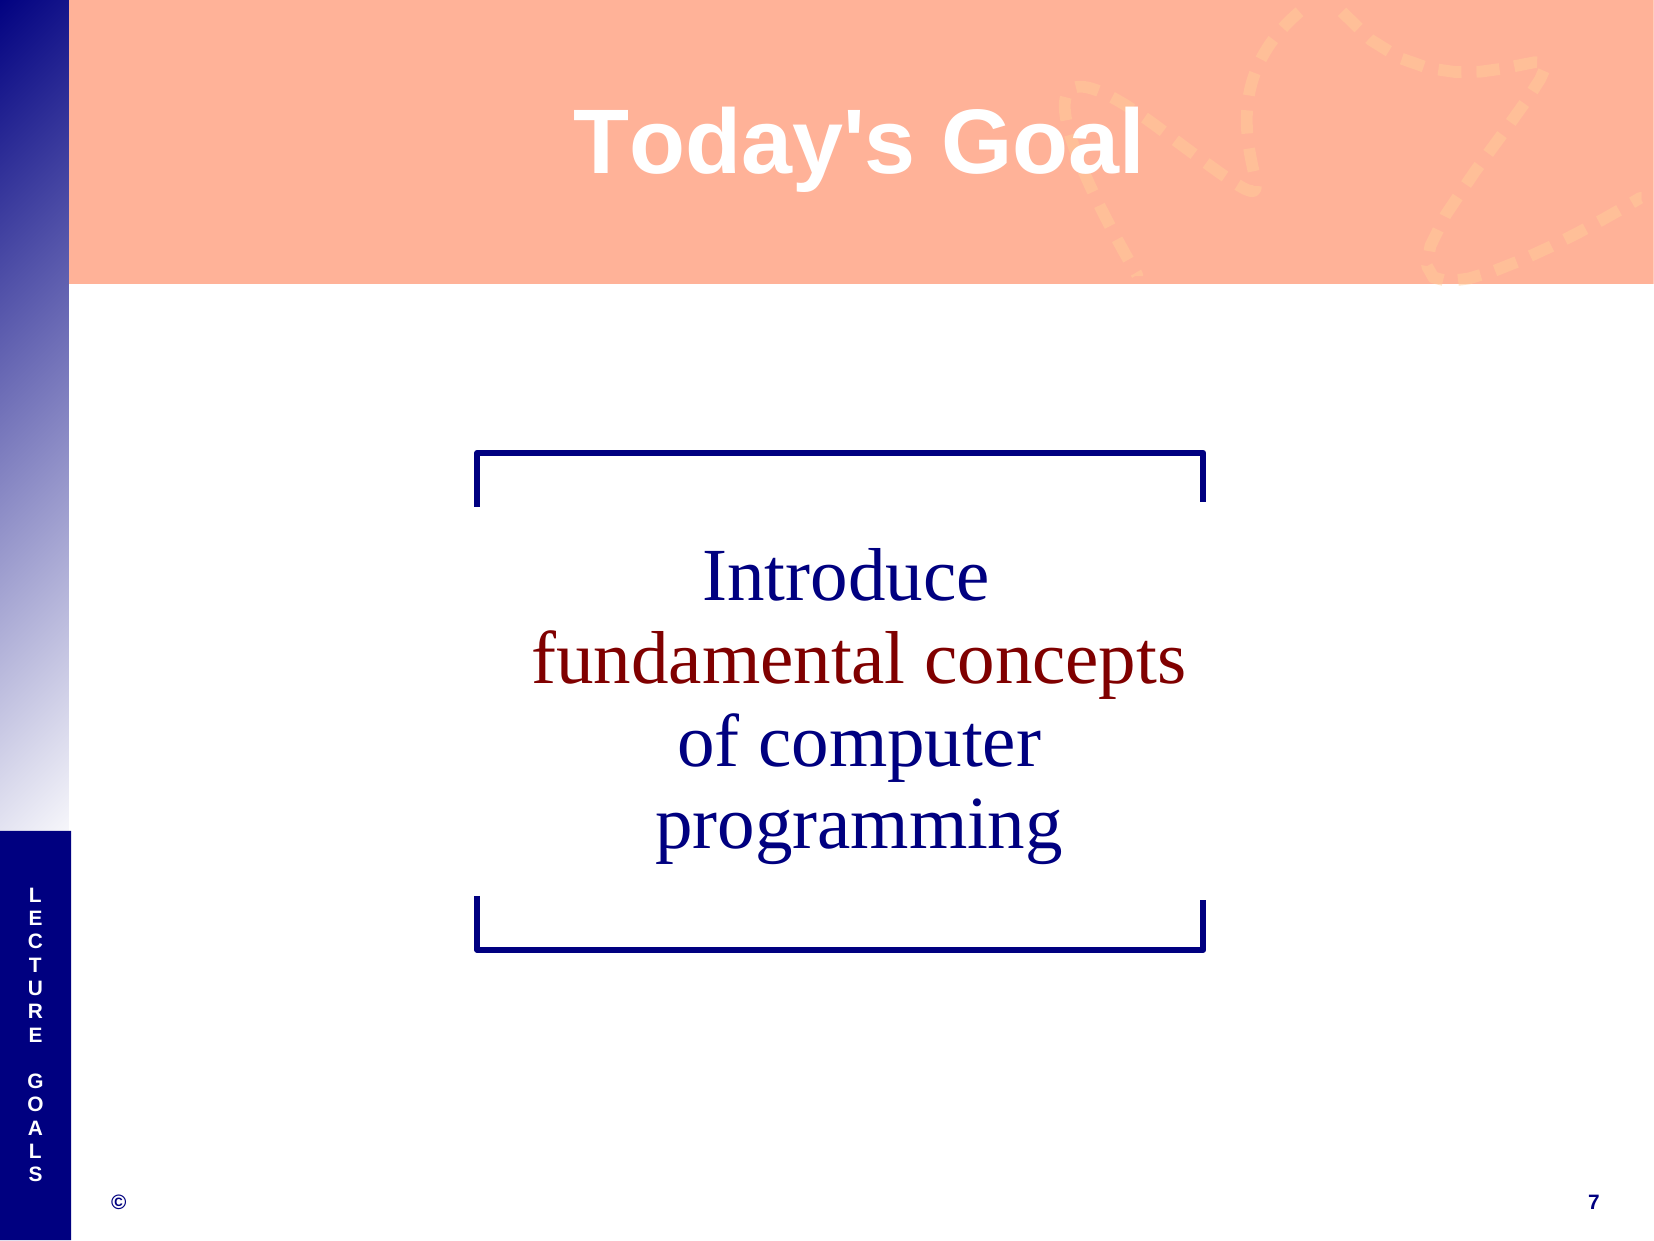

# Today's Goal
Introduce
fundamental concepts
of computer
programming
L
E
C
T
U
R
E
G
O
A
L
S